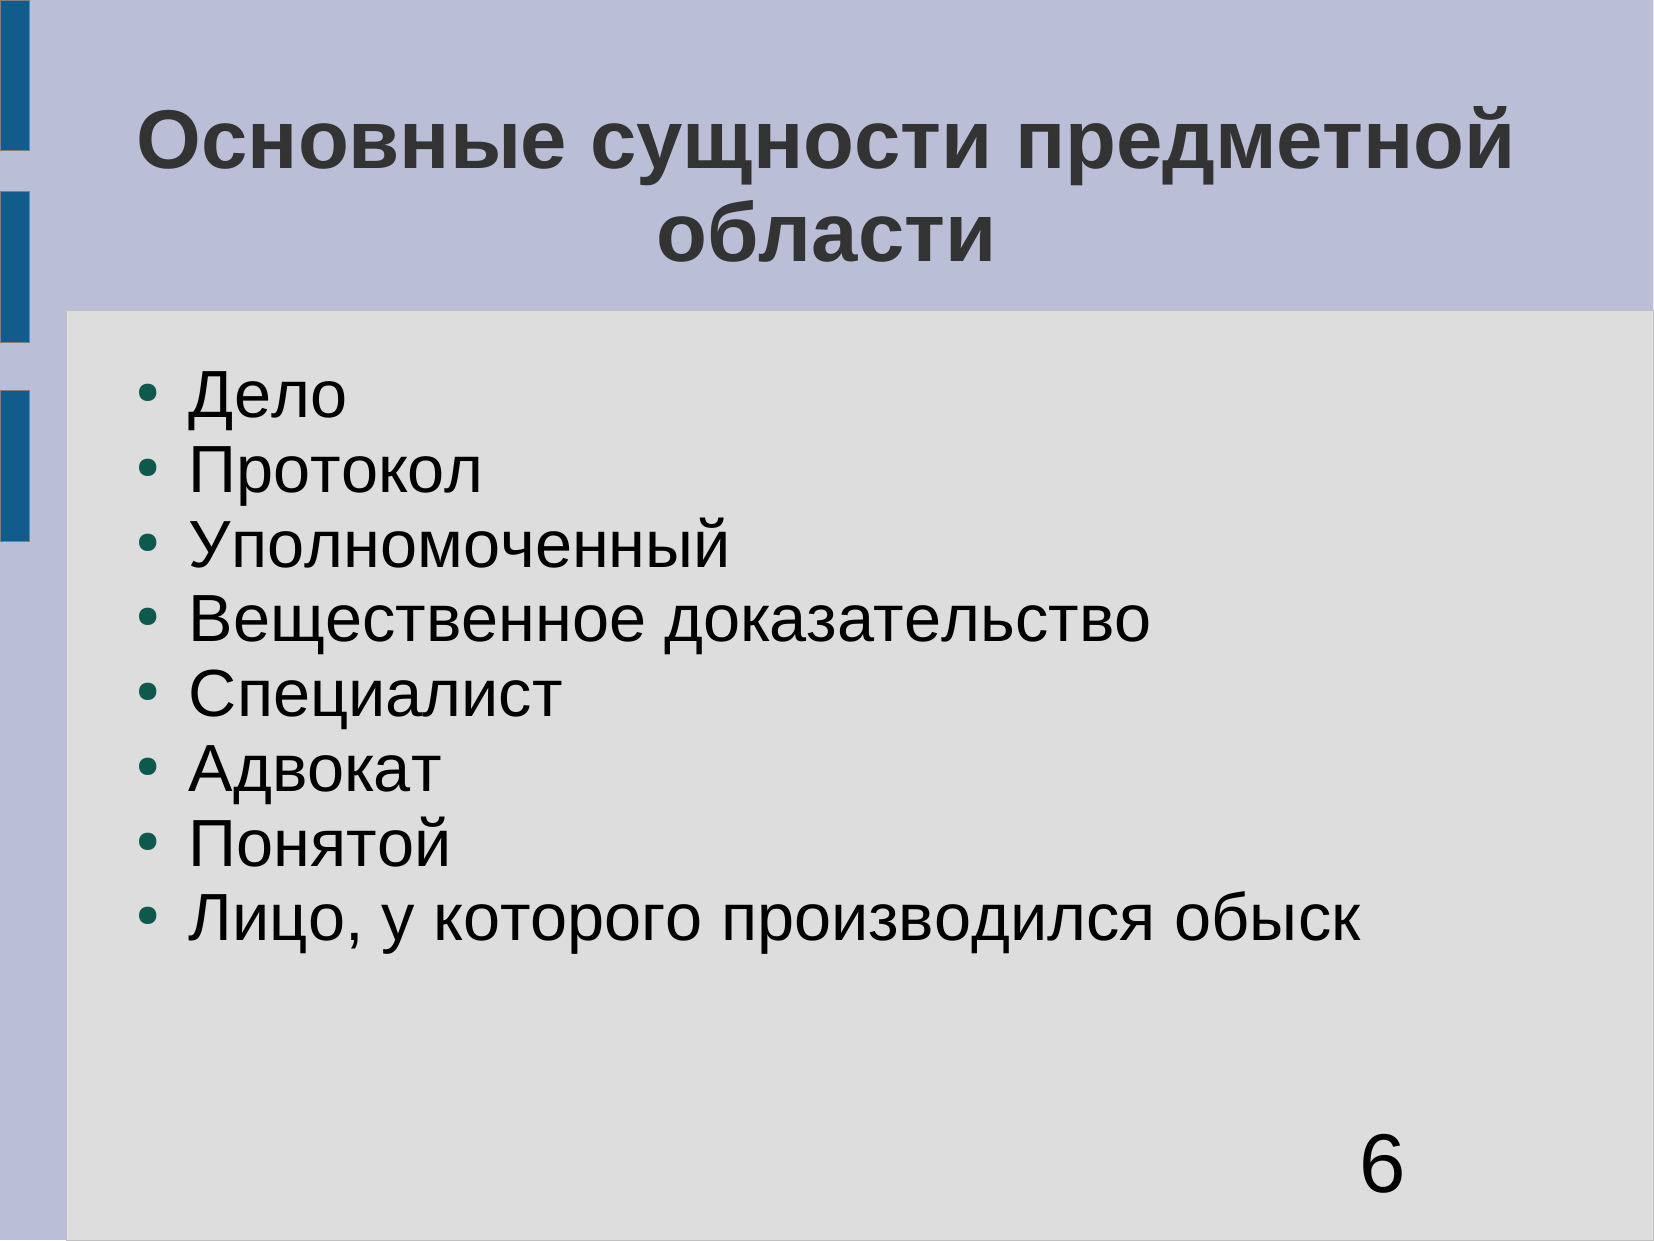

# Основные сущности предметной области
Дело
Протокол
Уполномоченный
Вещественное доказательство
Специалист
Адвокат
Понятой
Лицо, у которого производился обыск